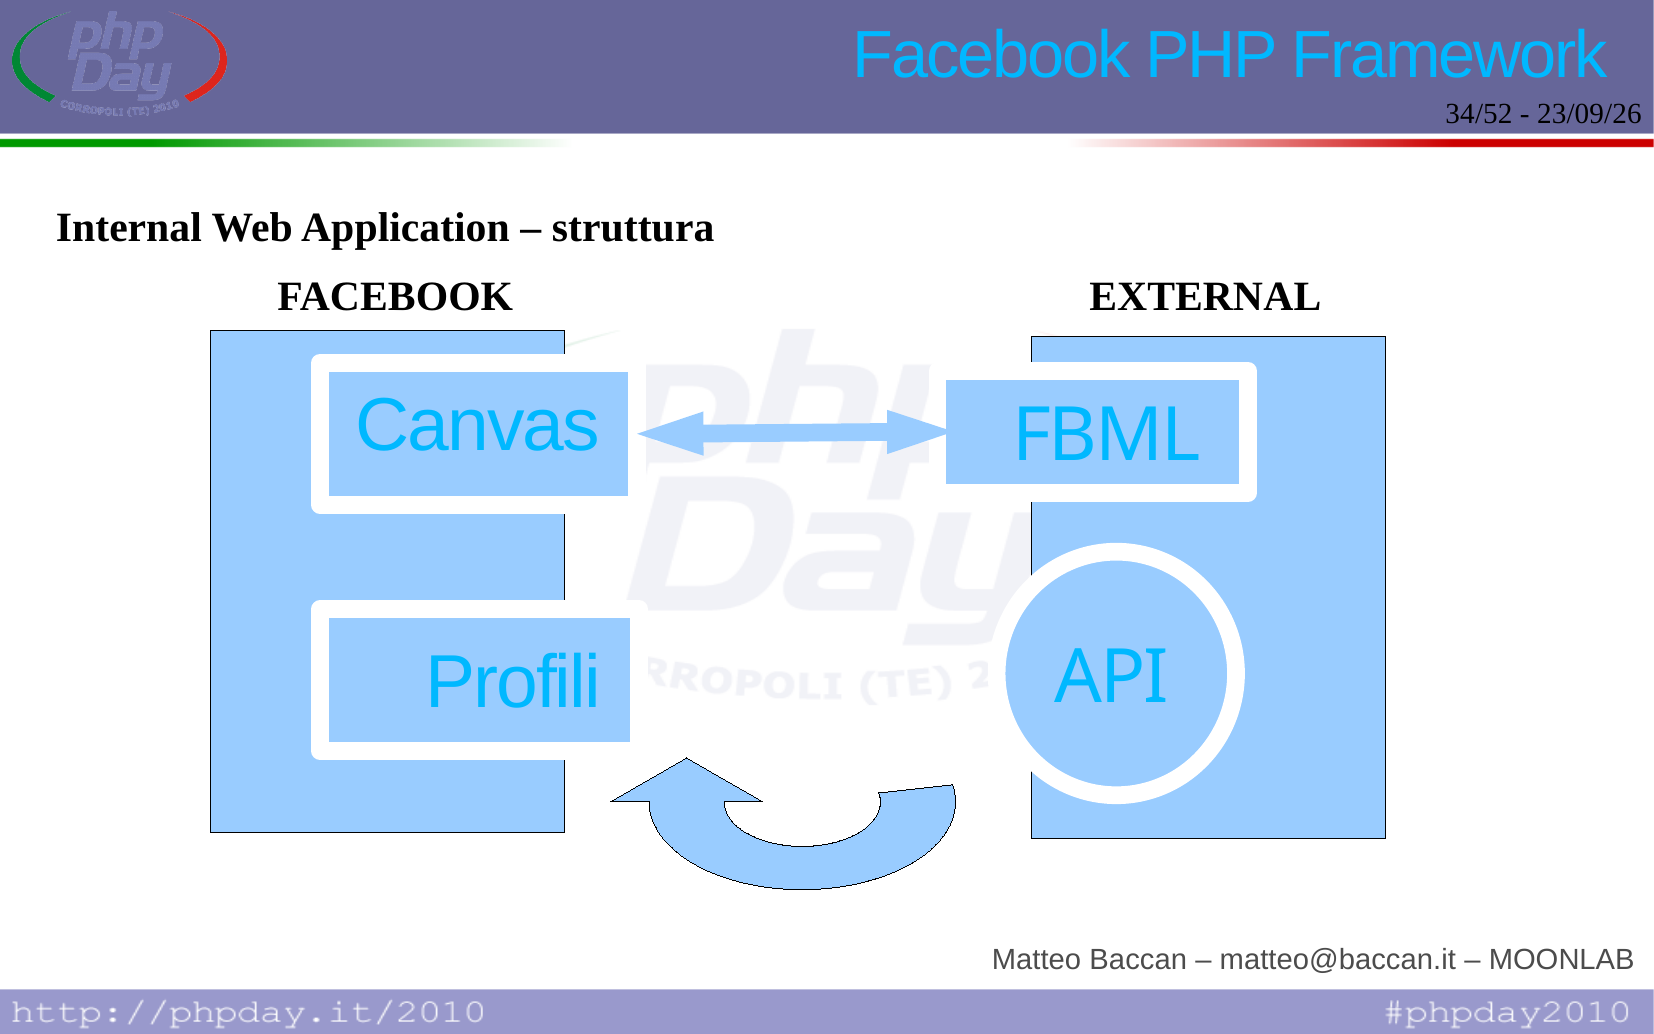

# Facebook PHP Framework
34
Internal Web Application – struttura
			FACEBOOK								EXTERNAL
Canvas
FBML
Profili
API